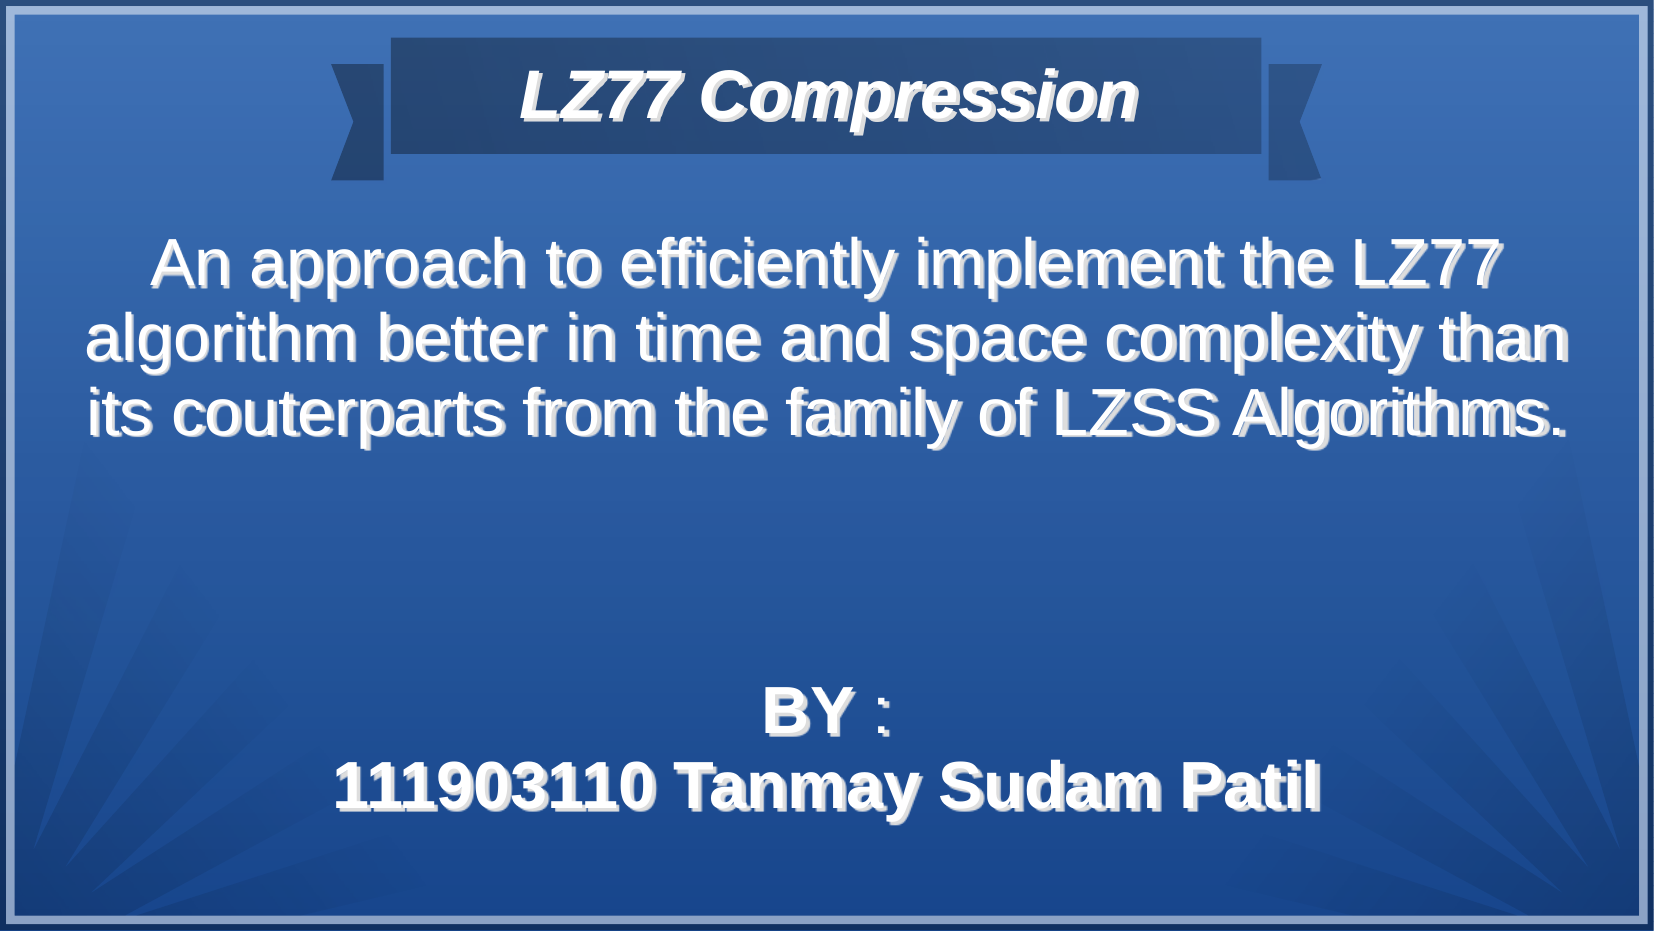

# LZ77 Compression
An approach to efficiently implement the LZ77 algorithm better in time and space complexity than its couterparts from the family of LZSS Algorithms.
BY :
111903110 Tanmay Sudam Patil